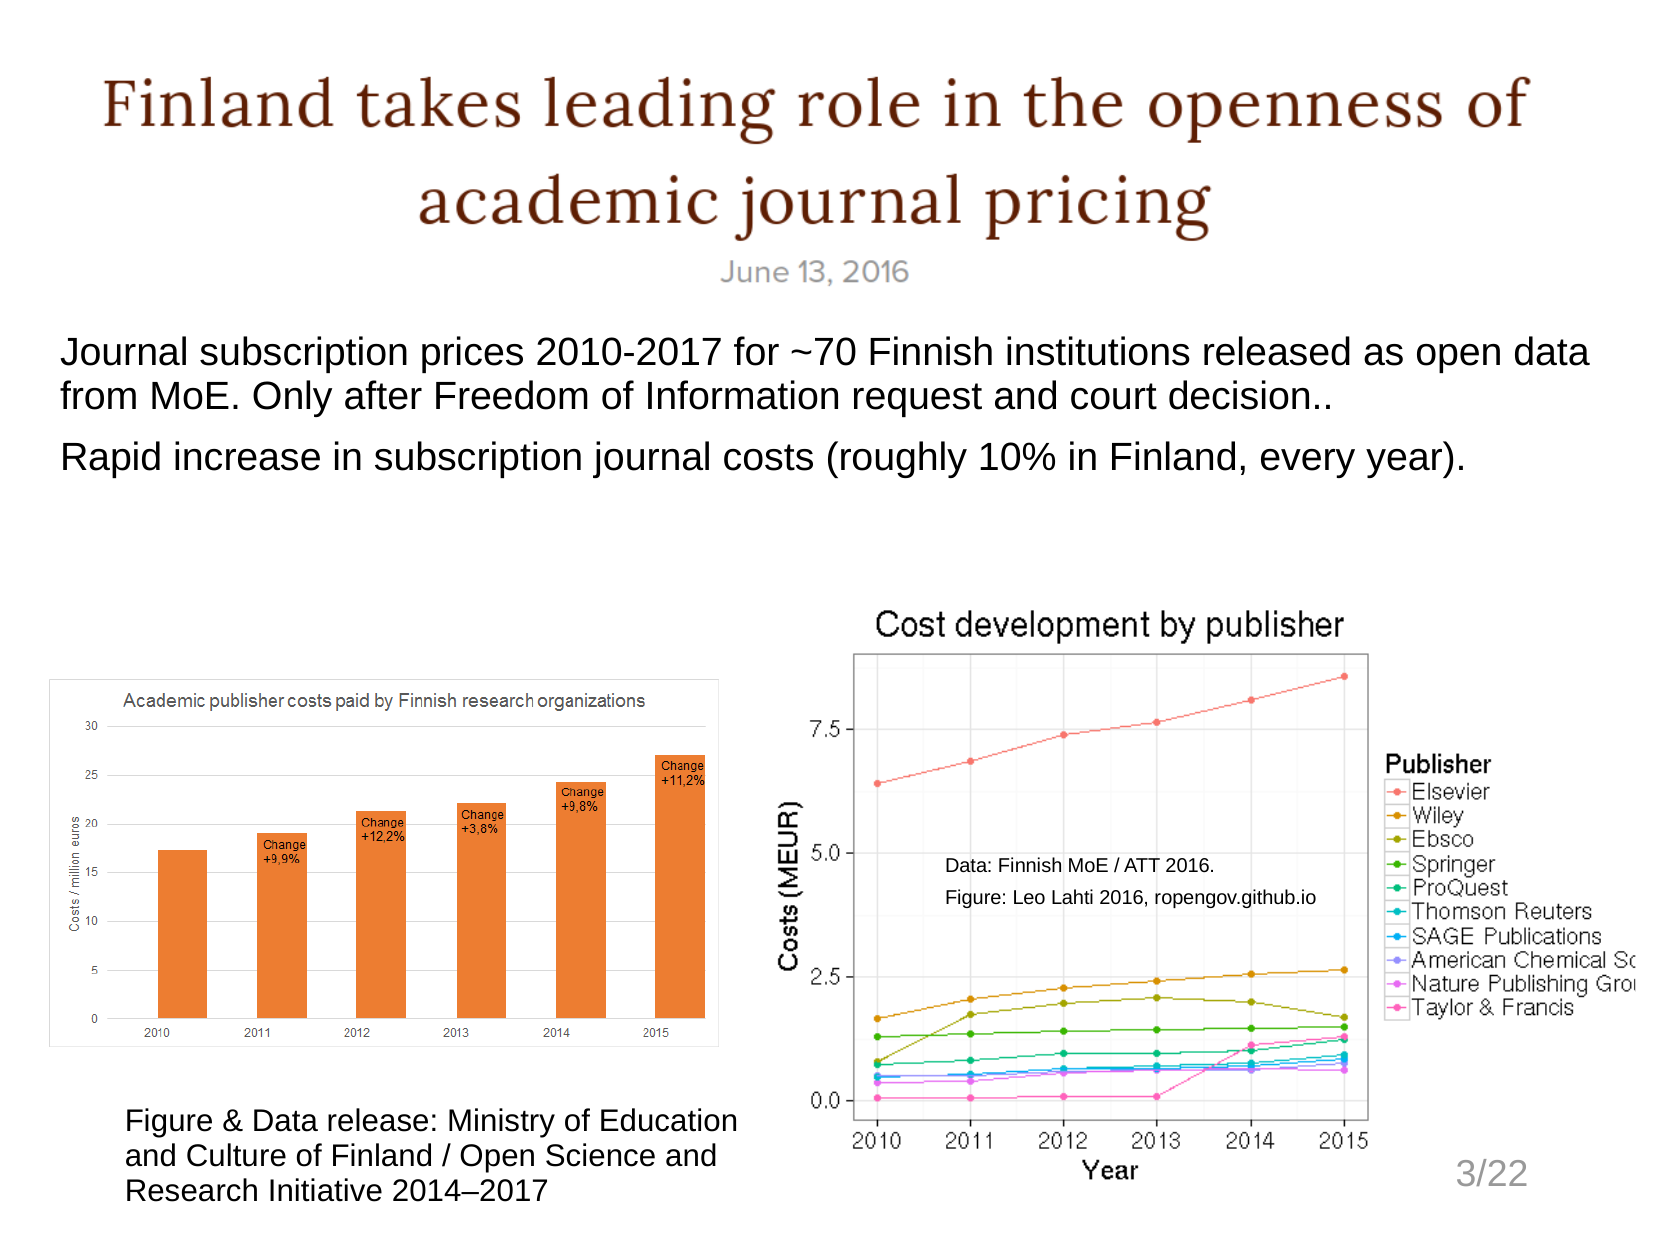

Journal subscription prices 2010-2017 for ~70 Finnish institutions released as open data from MoE. Only after Freedom of Information request and court decision..
Rapid increase in subscription journal costs (roughly 10% in Finland, every year).
Data: Finnish MoE / ATT 2016.
Figure: Leo Lahti 2016, ropengov.github.io
Figure & Data release: Ministry of Education and Culture of Finland / Open Science and Research Initiative 2014–2017